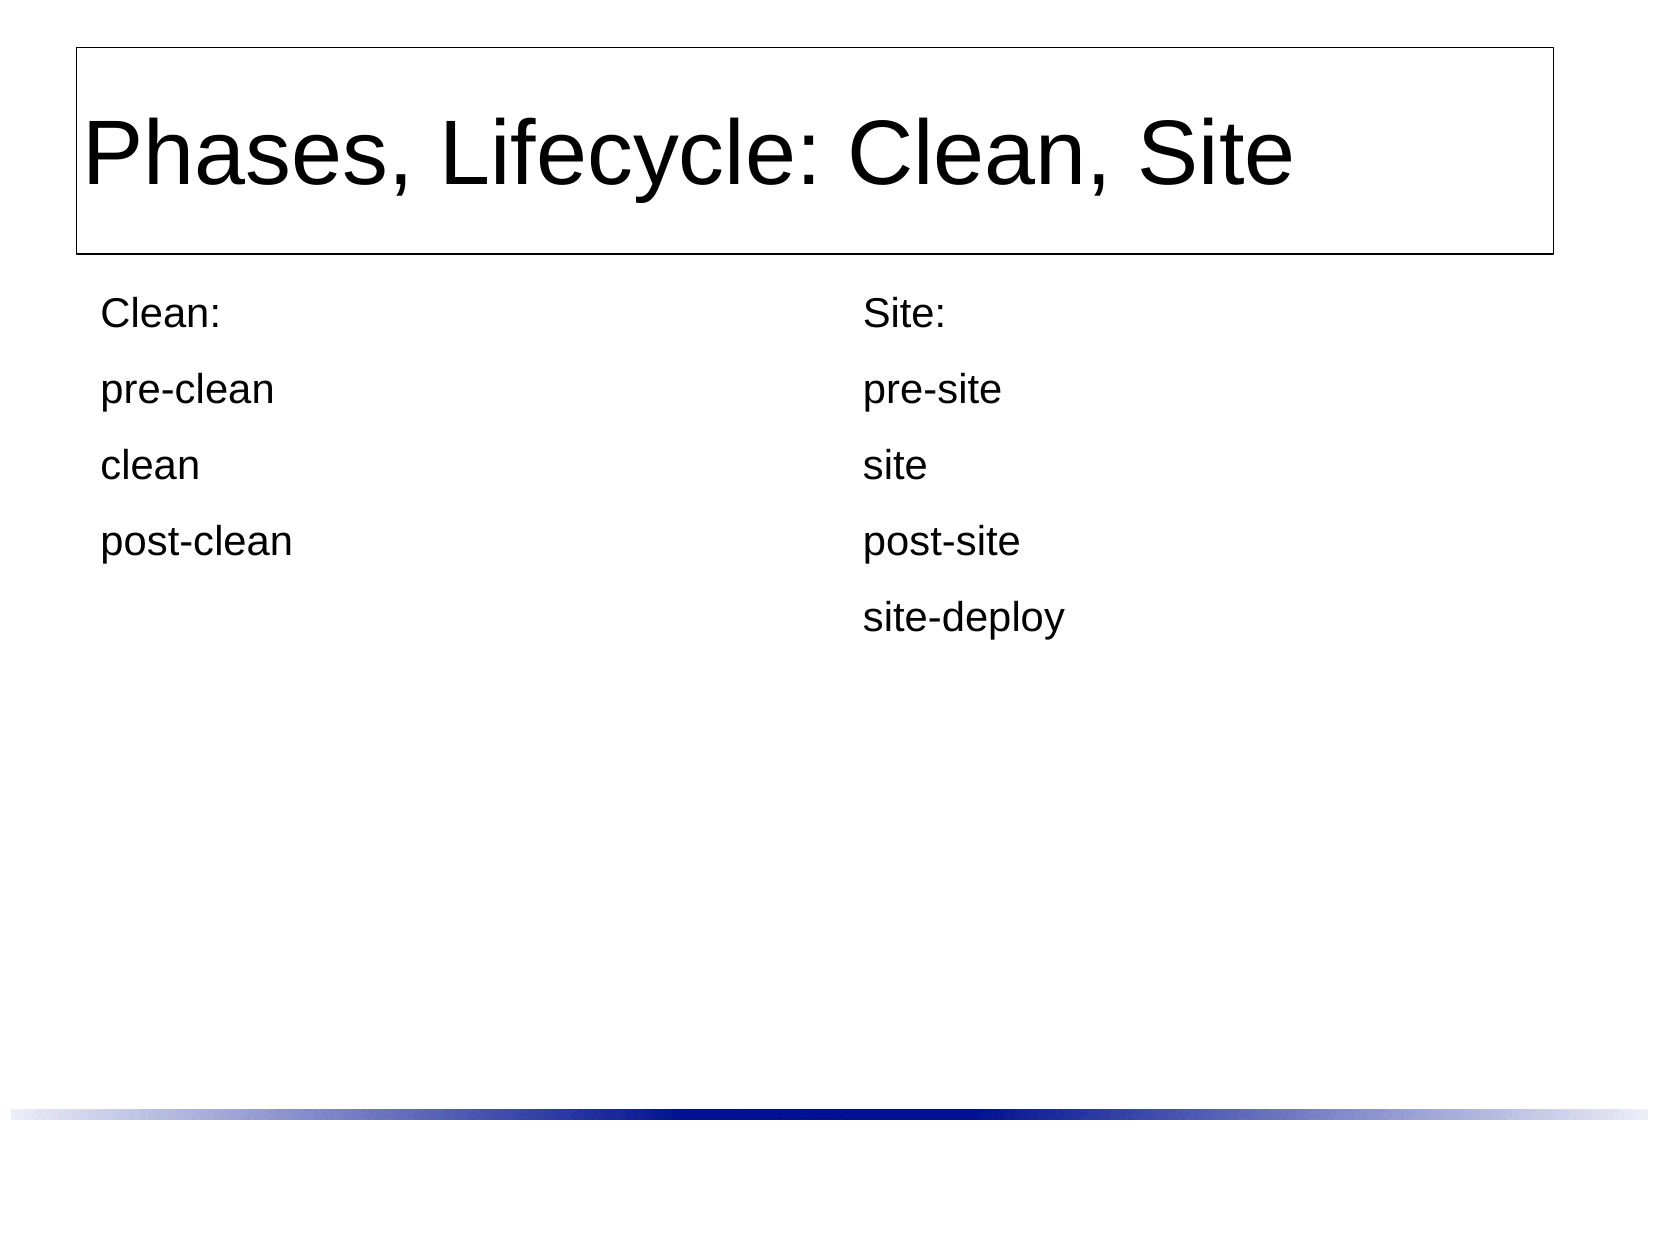

# Phases, Lifecycle: Clean, Site
Clean:
pre-clean
clean
post-clean
Site:
pre-site
site
post-site
site-deploy